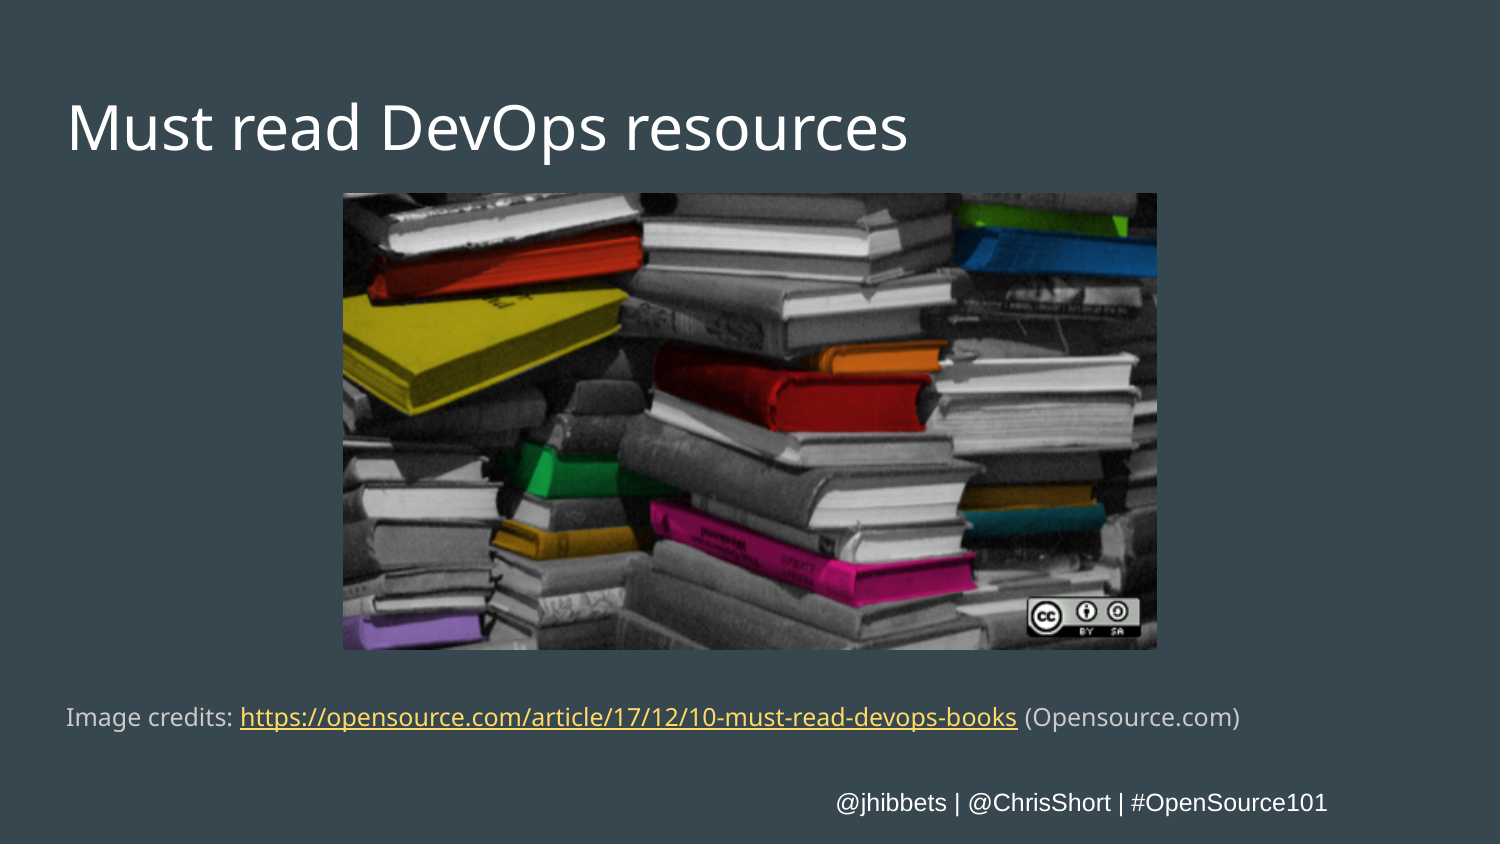

# Must read DevOps resources
Image credits: https://opensource.com/article/17/12/10-must-read-devops-books (Opensource.com)